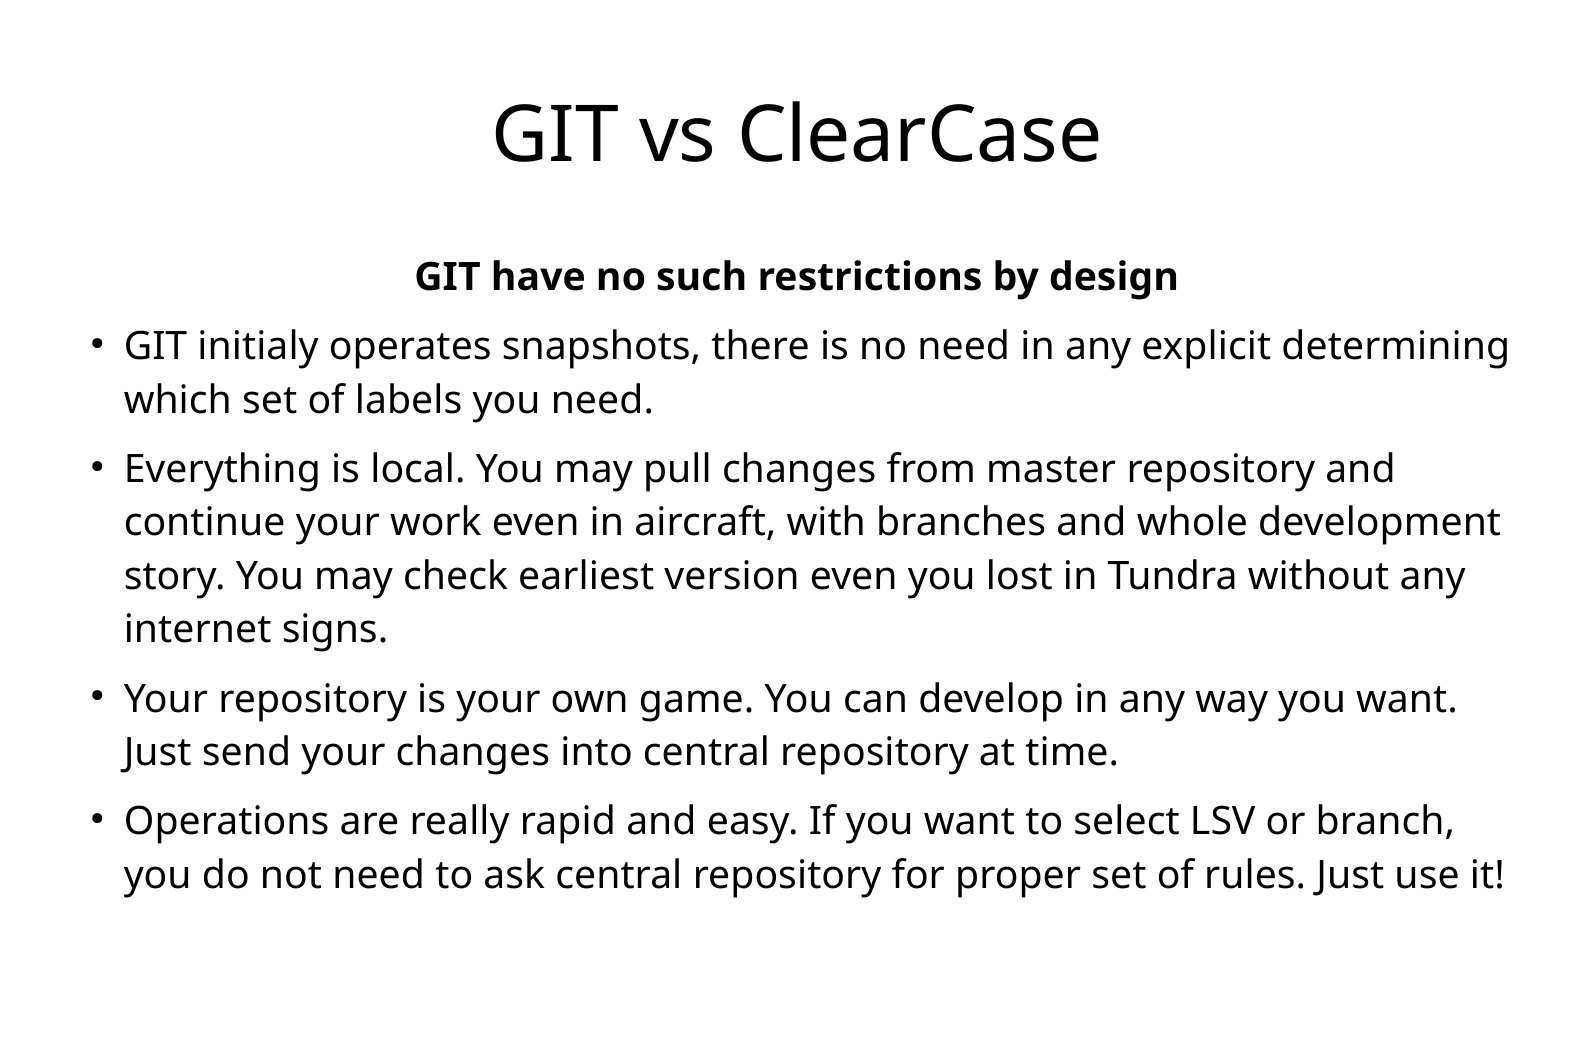

# GIT vs ClearCase
GIT have no such restrictions by design
GIT initialy operates snapshots, there is no need in any explicit determining which set of labels you need.
Everything is local. You may pull changes from master repository and continue your work even in aircraft, with branches and whole development story. You may check earliest version even you lost in Tundra without any internet signs.
Your repository is your own game. You can develop in any way you want. Just send your changes into central repository at time.
Operations are really rapid and easy. If you want to select LSV or branch, you do not need to ask central repository for proper set of rules. Just use it!